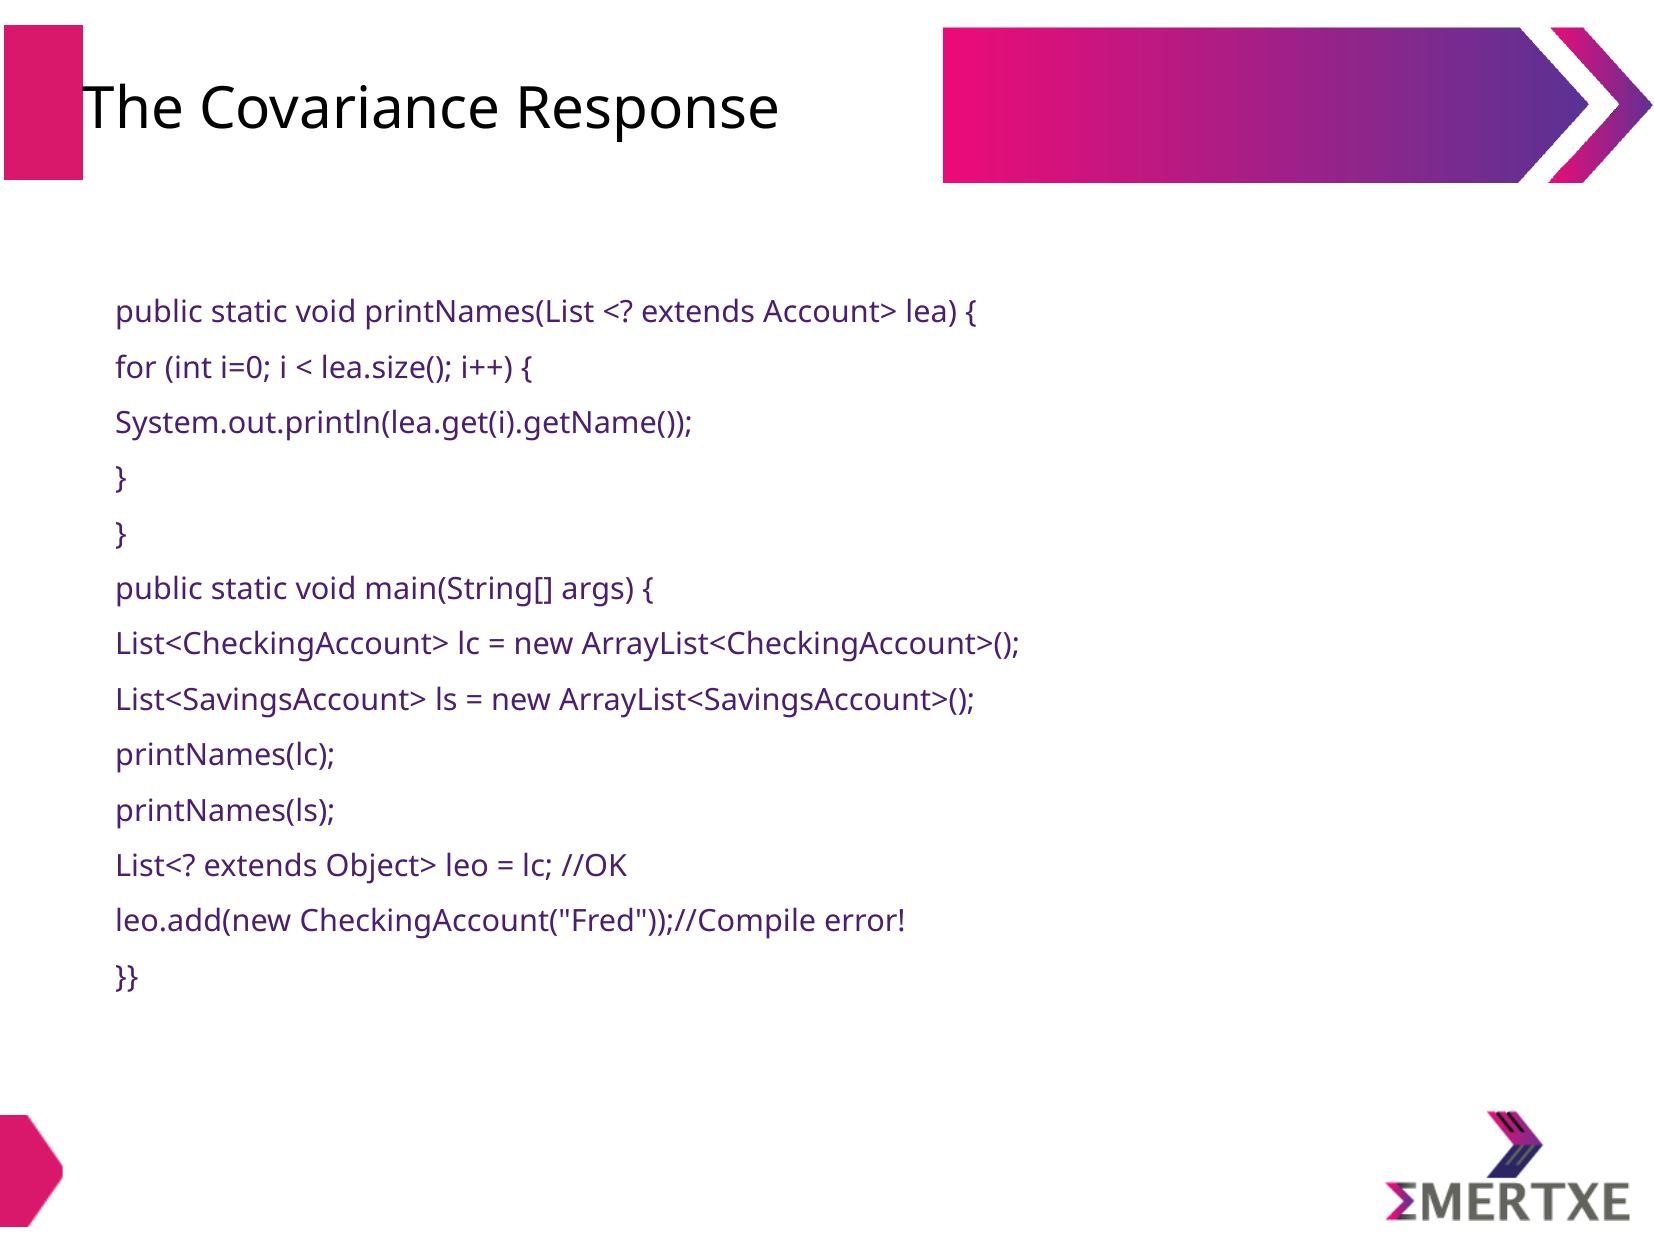

# The Covariance Response
public static void printNames(List <? extends Account> lea) {
for (int i=0; i < lea.size(); i++) {
System.out.println(lea.get(i).getName());
}
}
public static void main(String[] args) {
List<CheckingAccount> lc = new ArrayList<CheckingAccount>();
List<SavingsAccount> ls = new ArrayList<SavingsAccount>();
printNames(lc);
printNames(ls);
List<? extends Object> leo = lc; //OK
leo.add(new CheckingAccount("Fred"));//Compile error!
}}